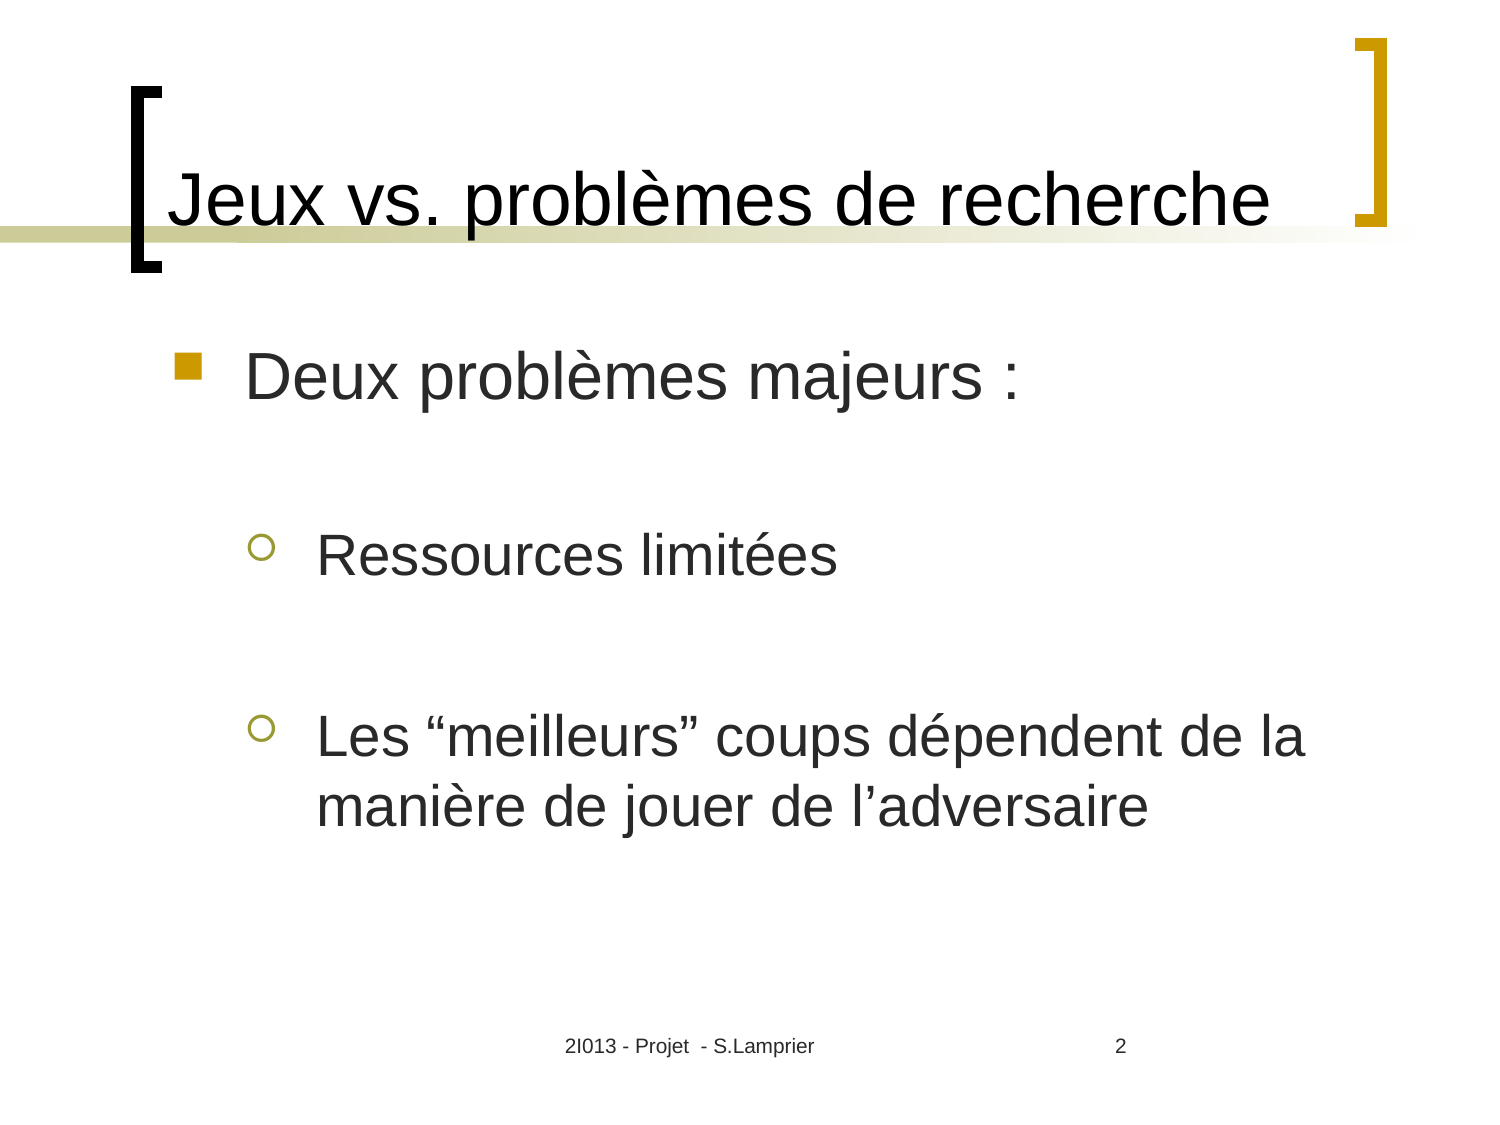

# Jeux vs. problèmes de recherche
Deux problèmes majeurs :
Ressources limitées
Les “meilleurs” coups dépendent de la manière de jouer de l’adversaire
2I013 - Projet - S.Lamprier